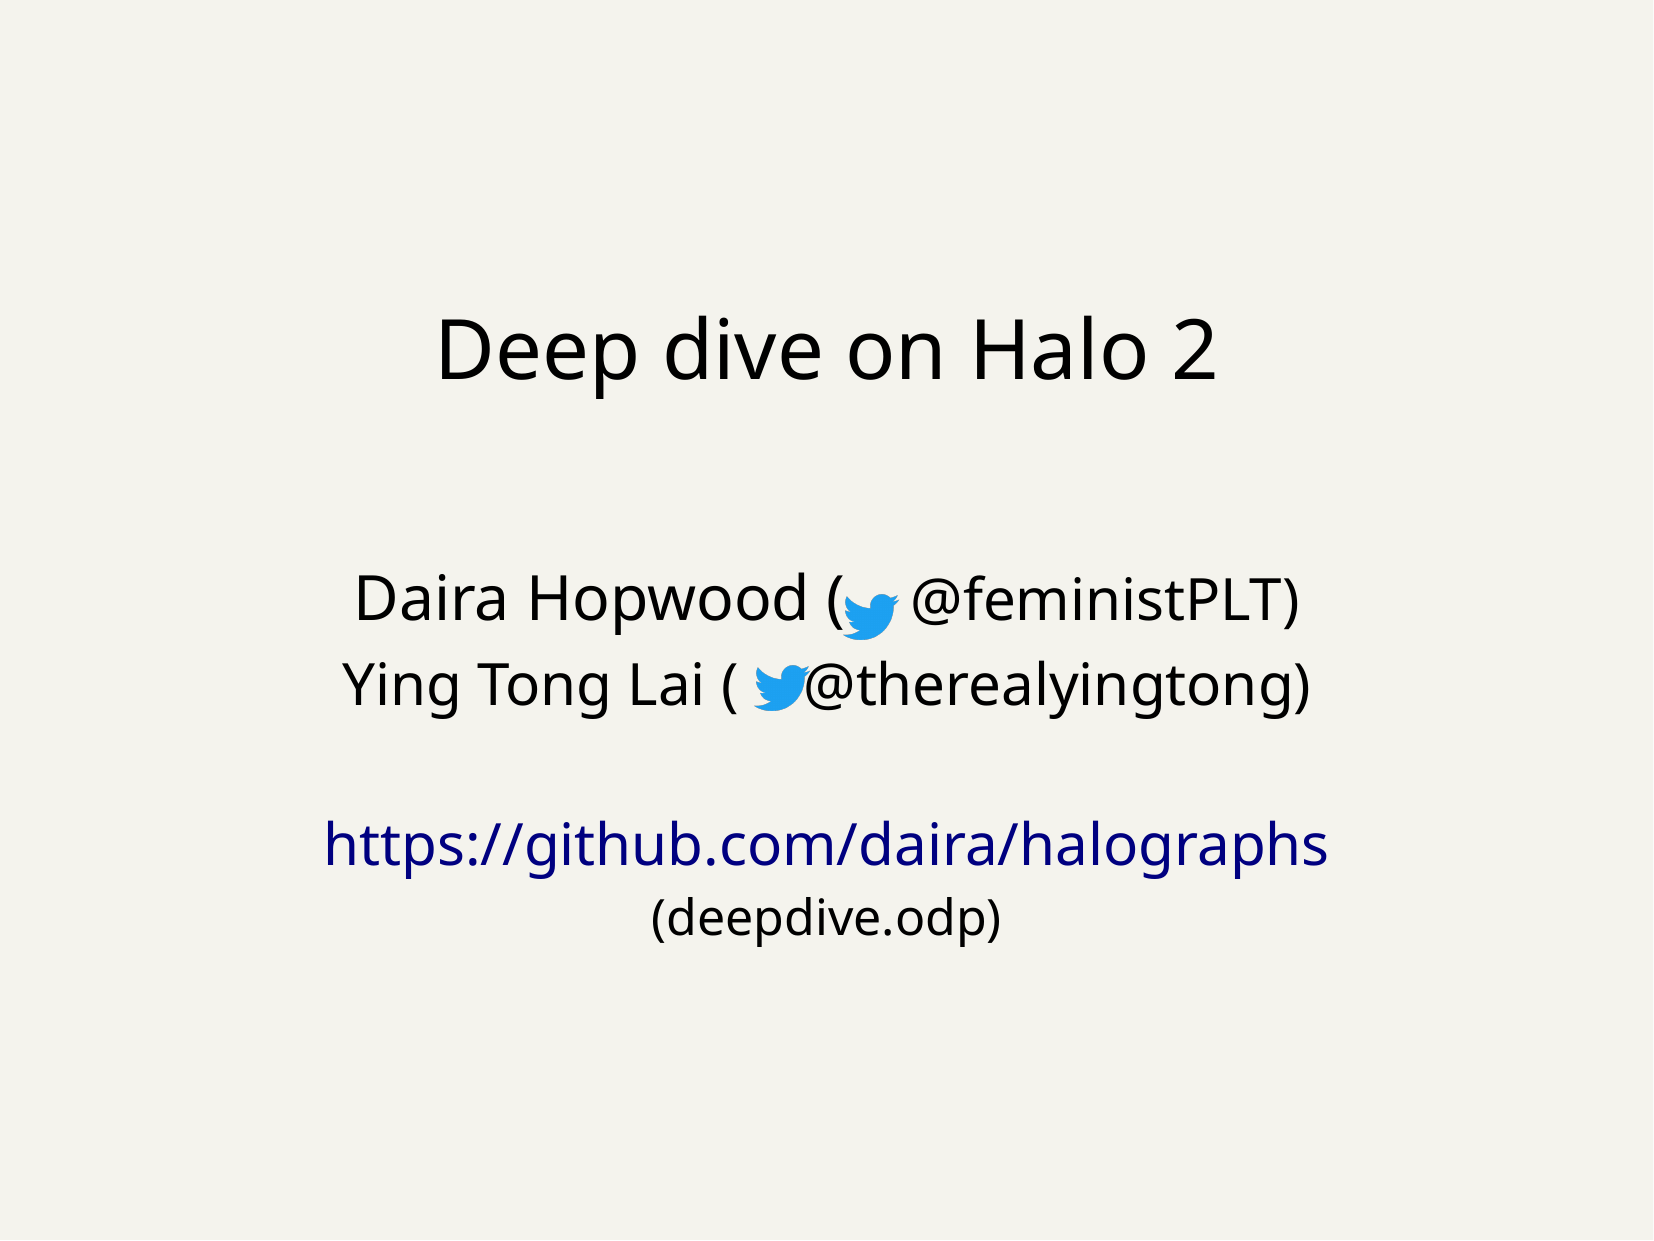

# Deep dive on Halo 2
Daira Hopwood ( @feministPLT)
Ying Tong Lai ( @therealyingtong)
https://github.com/daira/halographs
(deepdive.odp)